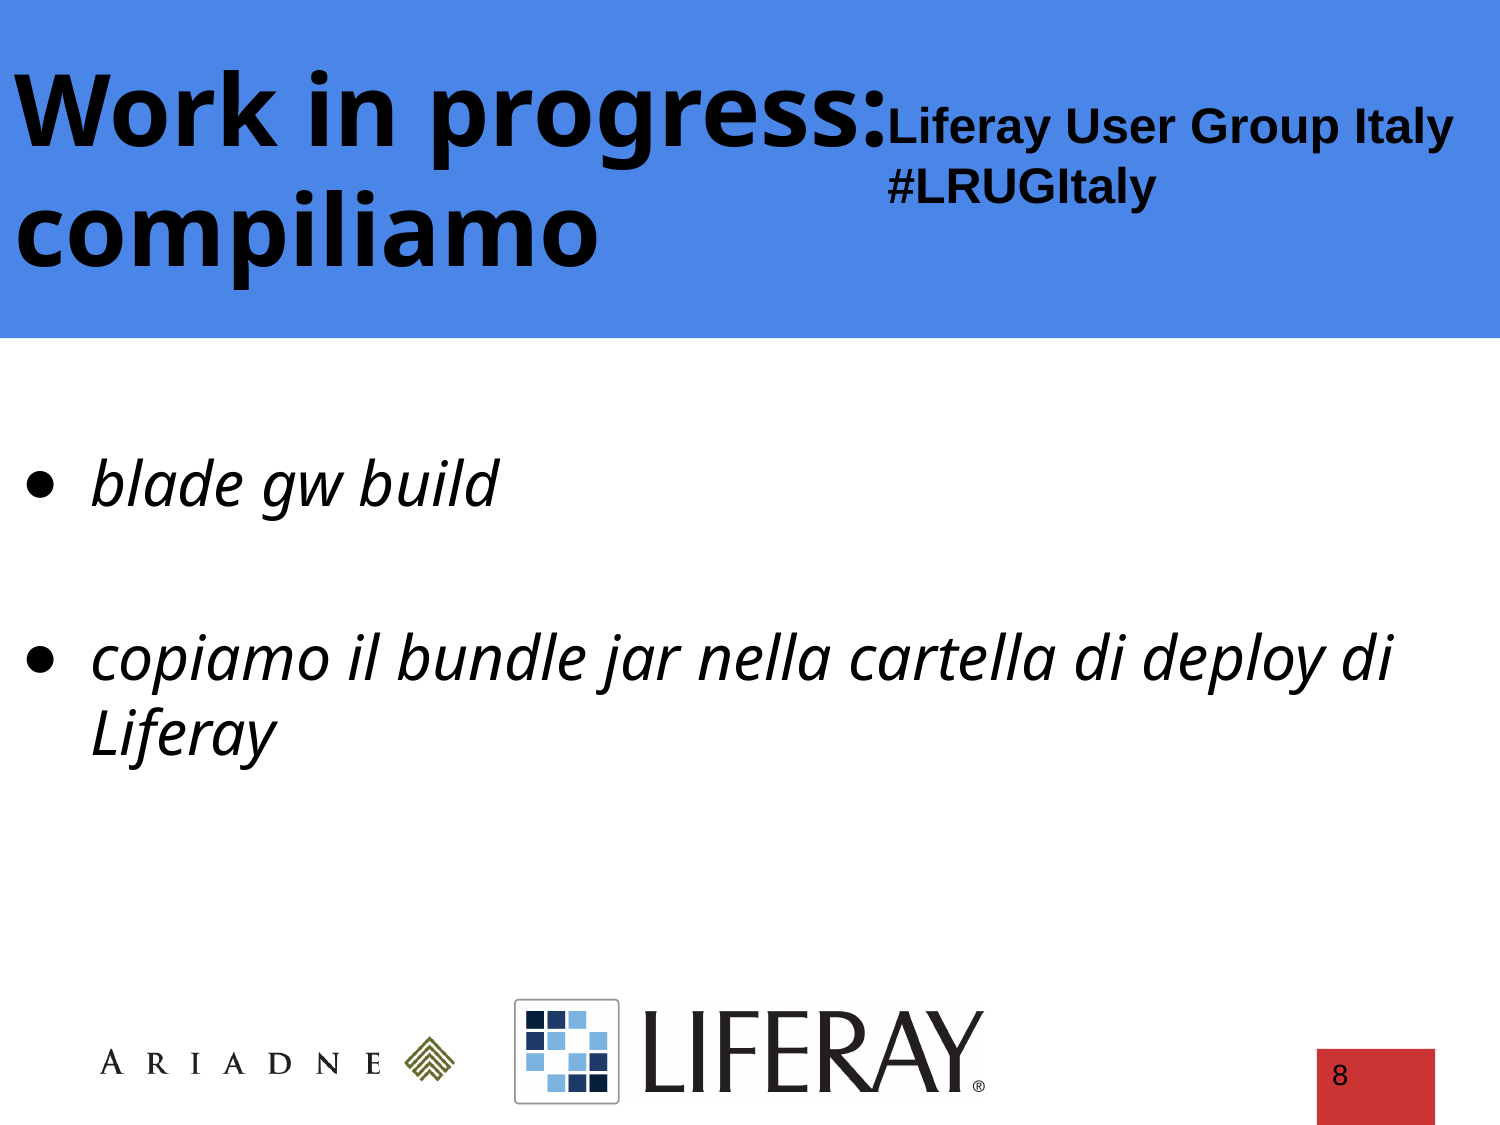

# Work in progress: compiliamo
Liferay User Group Italy
#LRUGItaly
blade gw build
copiamo il bundle jar nella cartella di deploy di Liferay